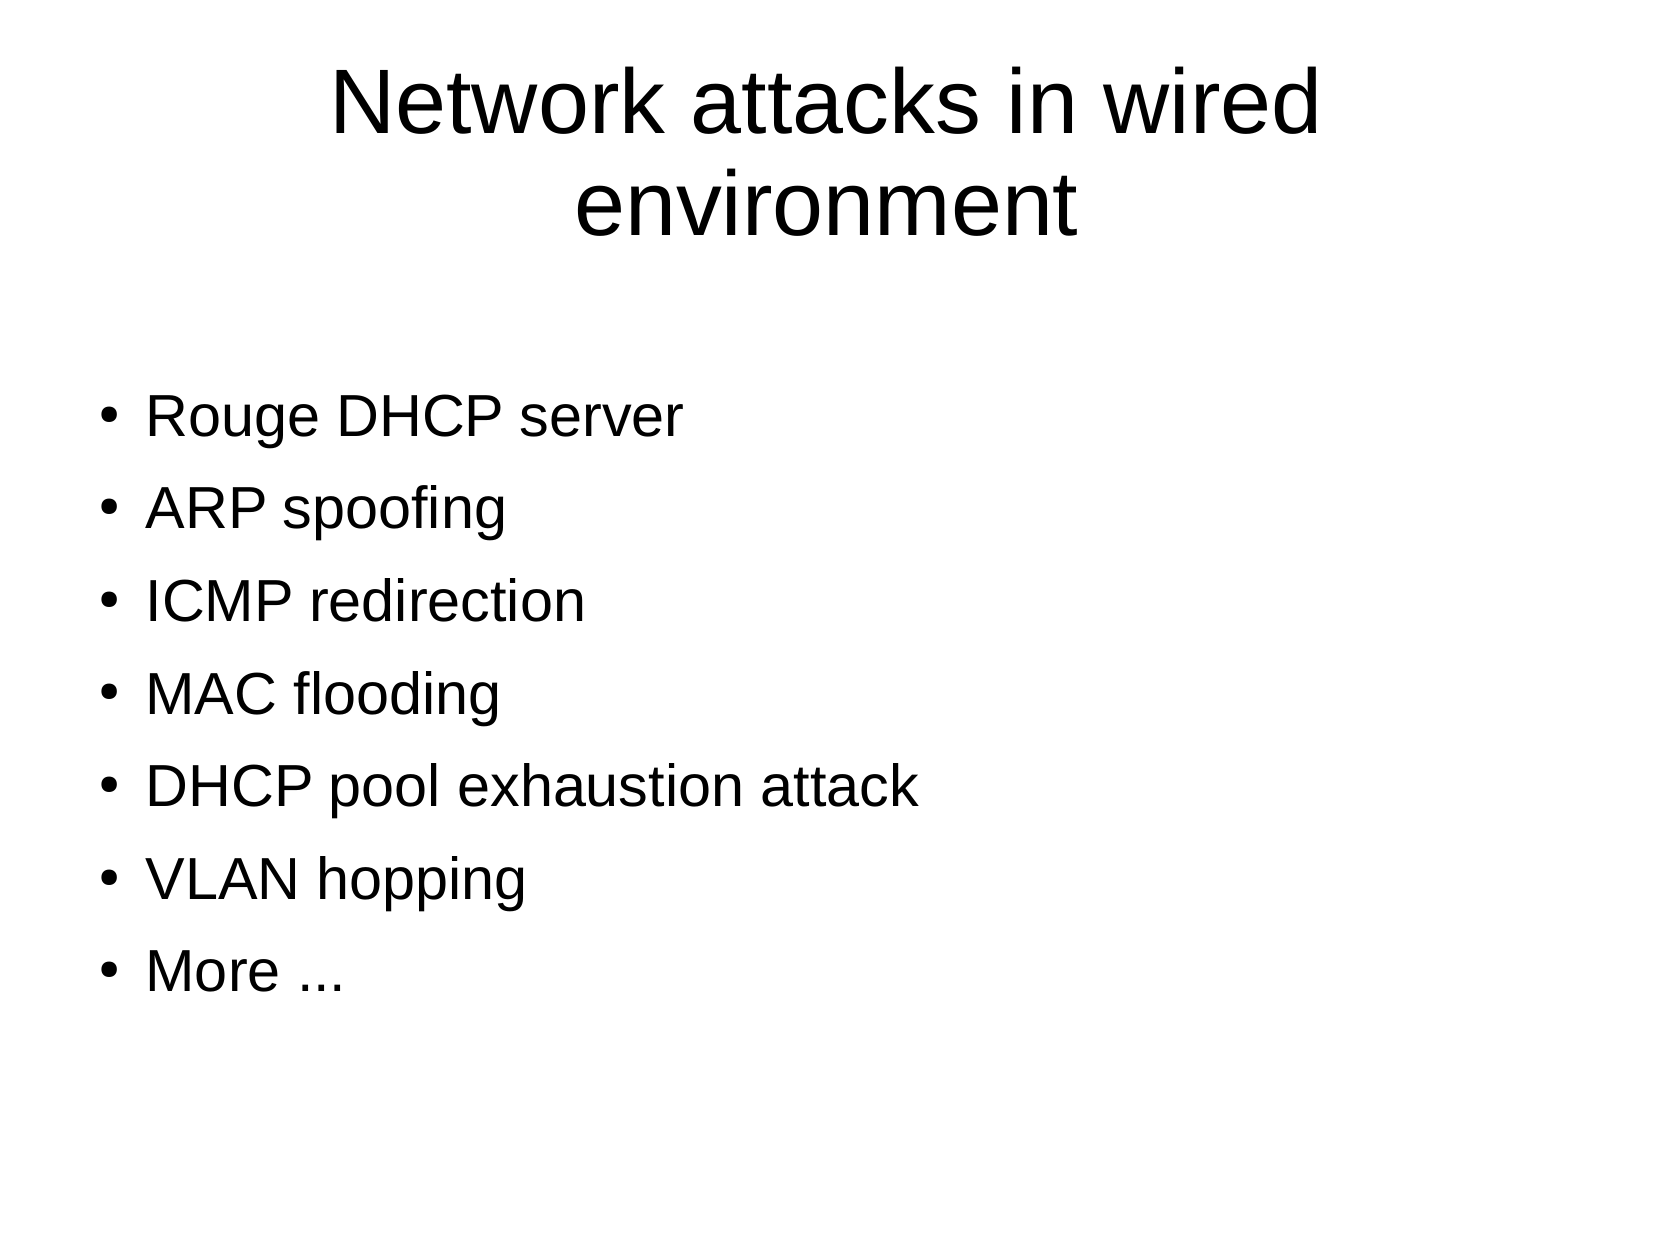

# Network attacks in wired environment
Rouge DHCP server
ARP spoofing
ICMP redirection
MAC flooding
DHCP pool exhaustion attack
VLAN hopping
More ...